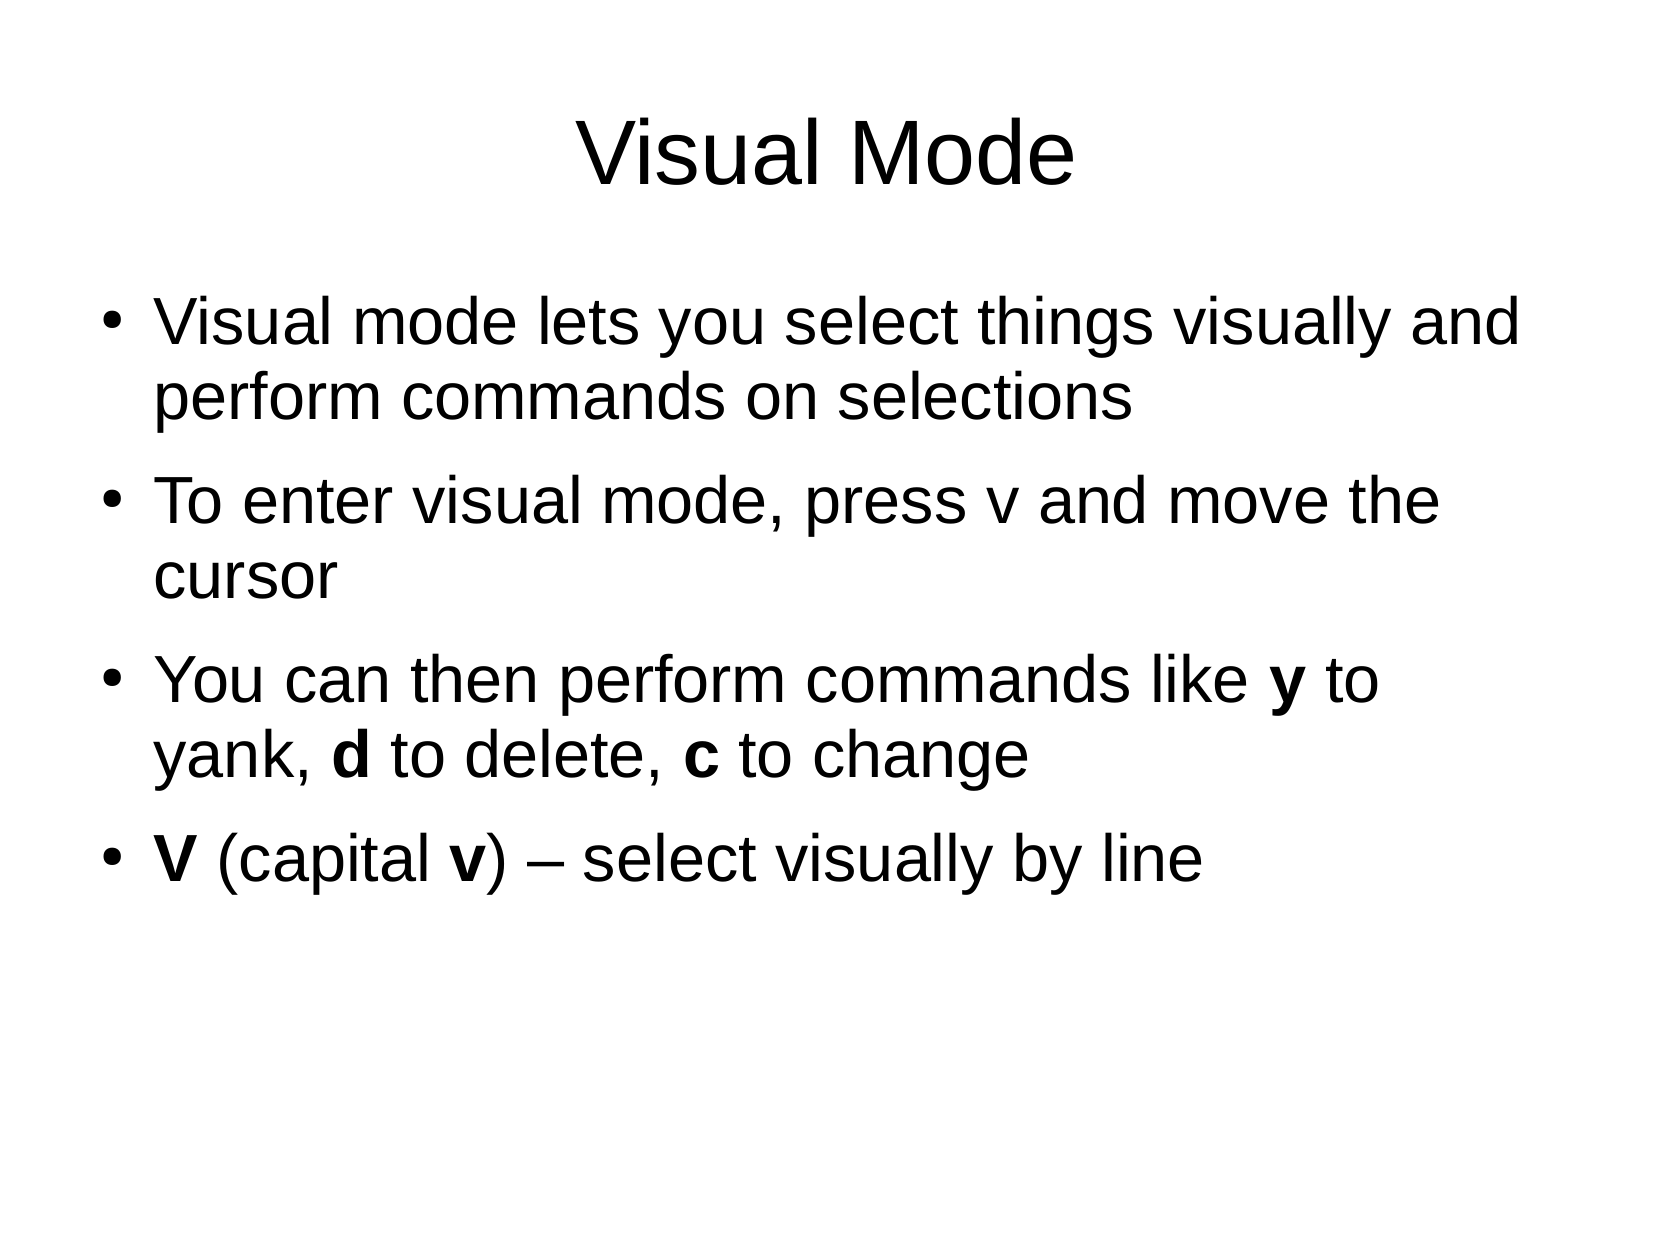

# Visual Mode
Visual mode lets you select things visually and perform commands on selections
To enter visual mode, press v and move the cursor
You can then perform commands like y to yank, d to delete, c to change
V (capital v) – select visually by line